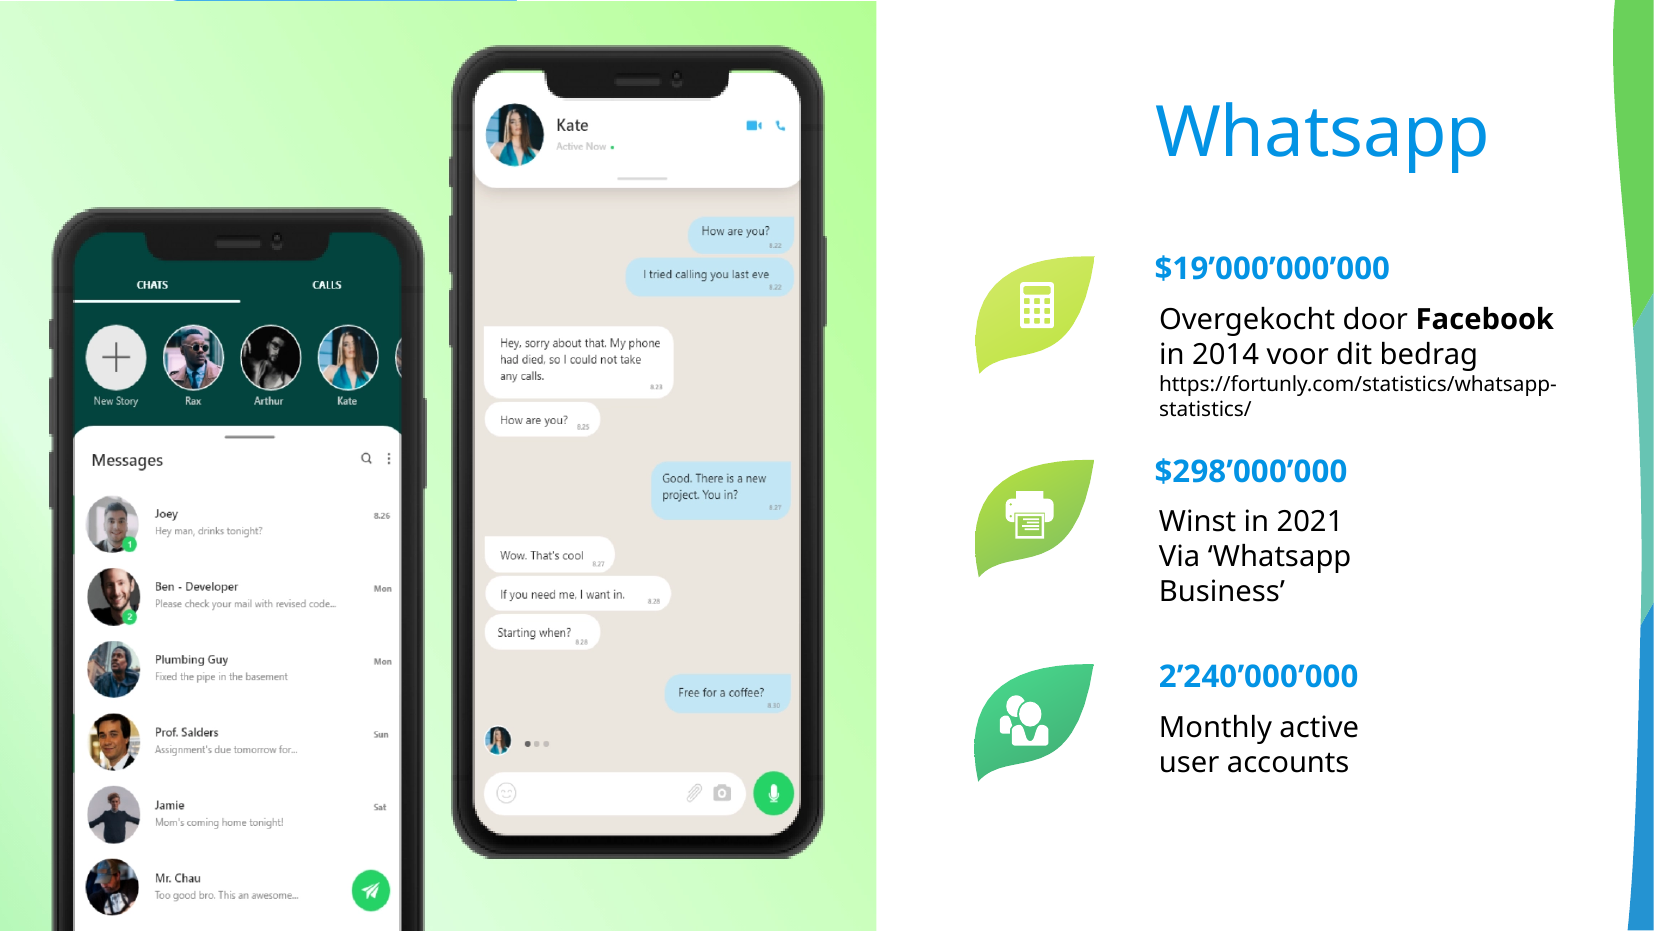

Whatsapp
$19’000’000’000
Overgekocht door Facebook in 2014 voor dit bedrag
https://fortunly.com/statistics/whatsapp-statistics/
$298’000’000
Winst in 2021
Via ‘Whatsapp Business’
2’240’000’000
Monthly active user accounts